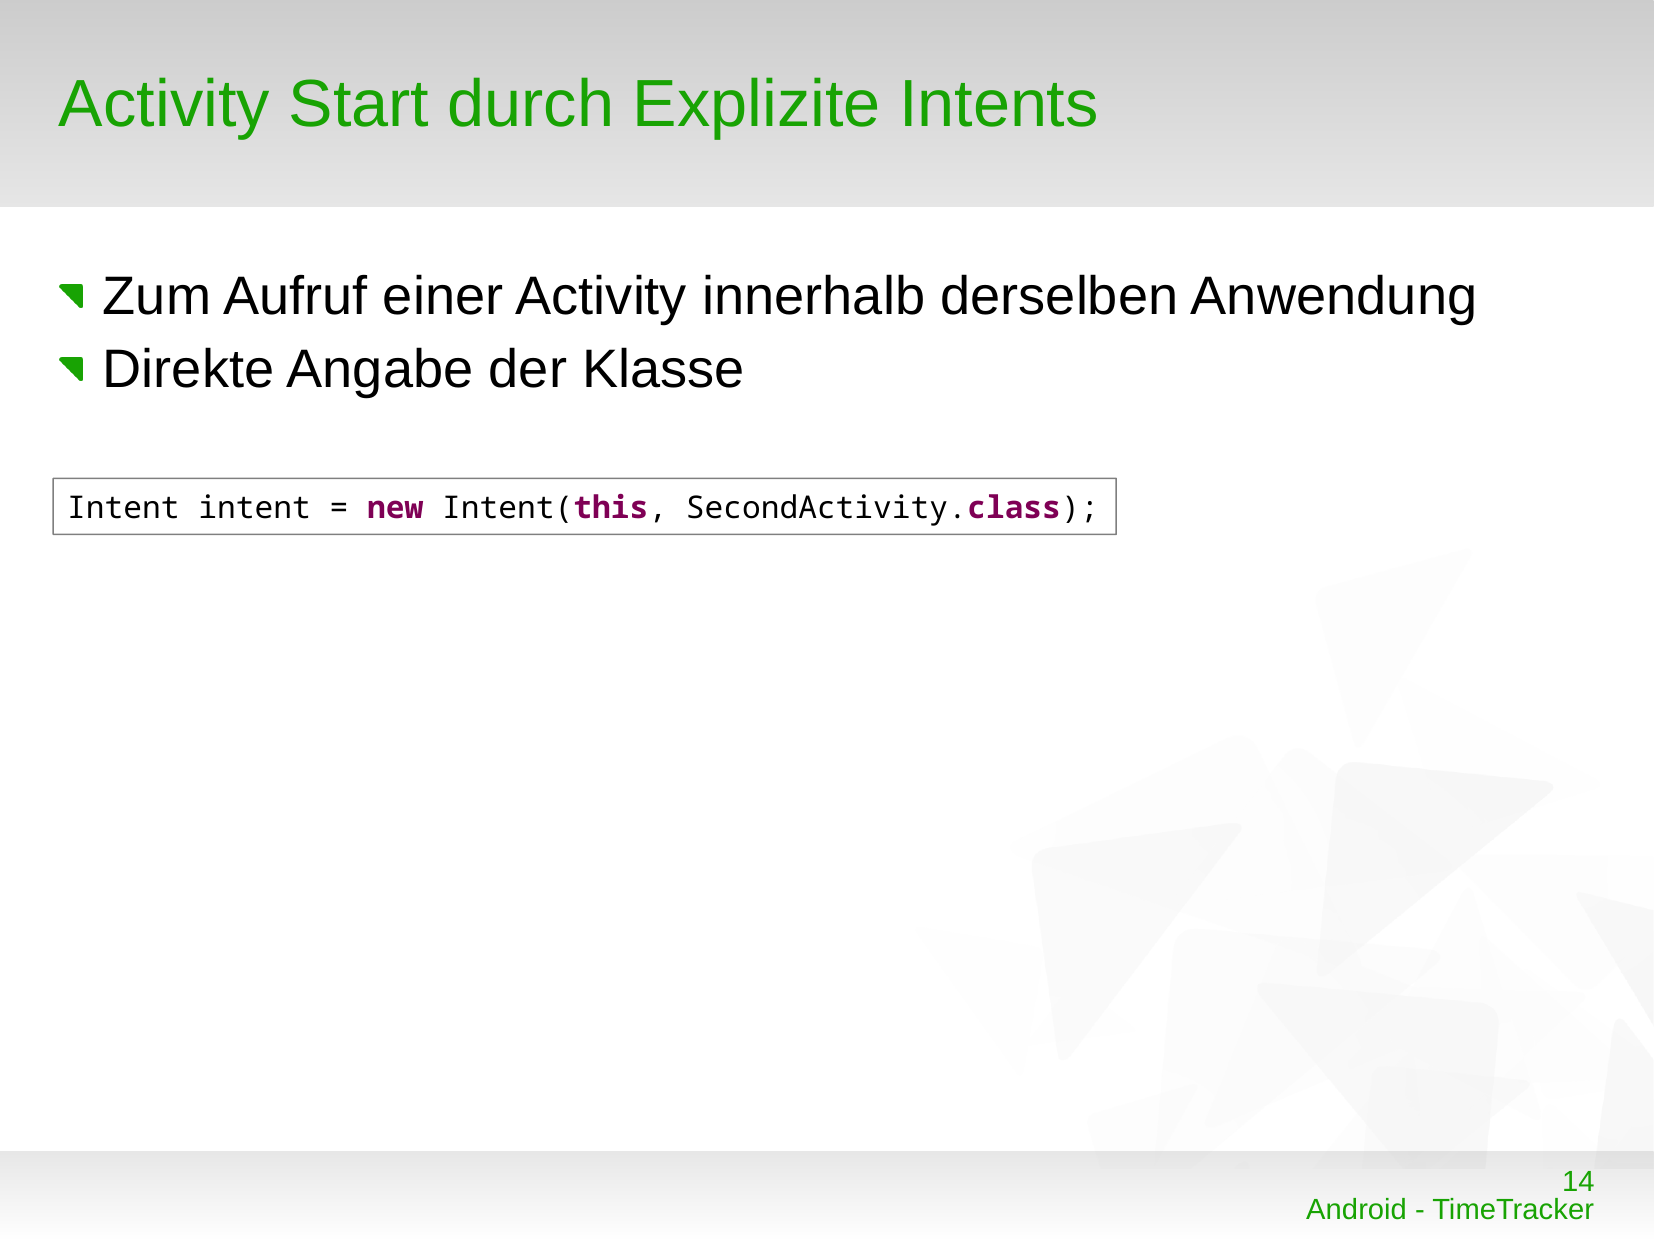

# Activity Start durch Explizite Intents
Zum Aufruf einer Activity innerhalb derselben Anwendung
Direkte Angabe der Klasse
Intent intent = new Intent(this, SecondActivity.class);
14
Android - TimeTracker